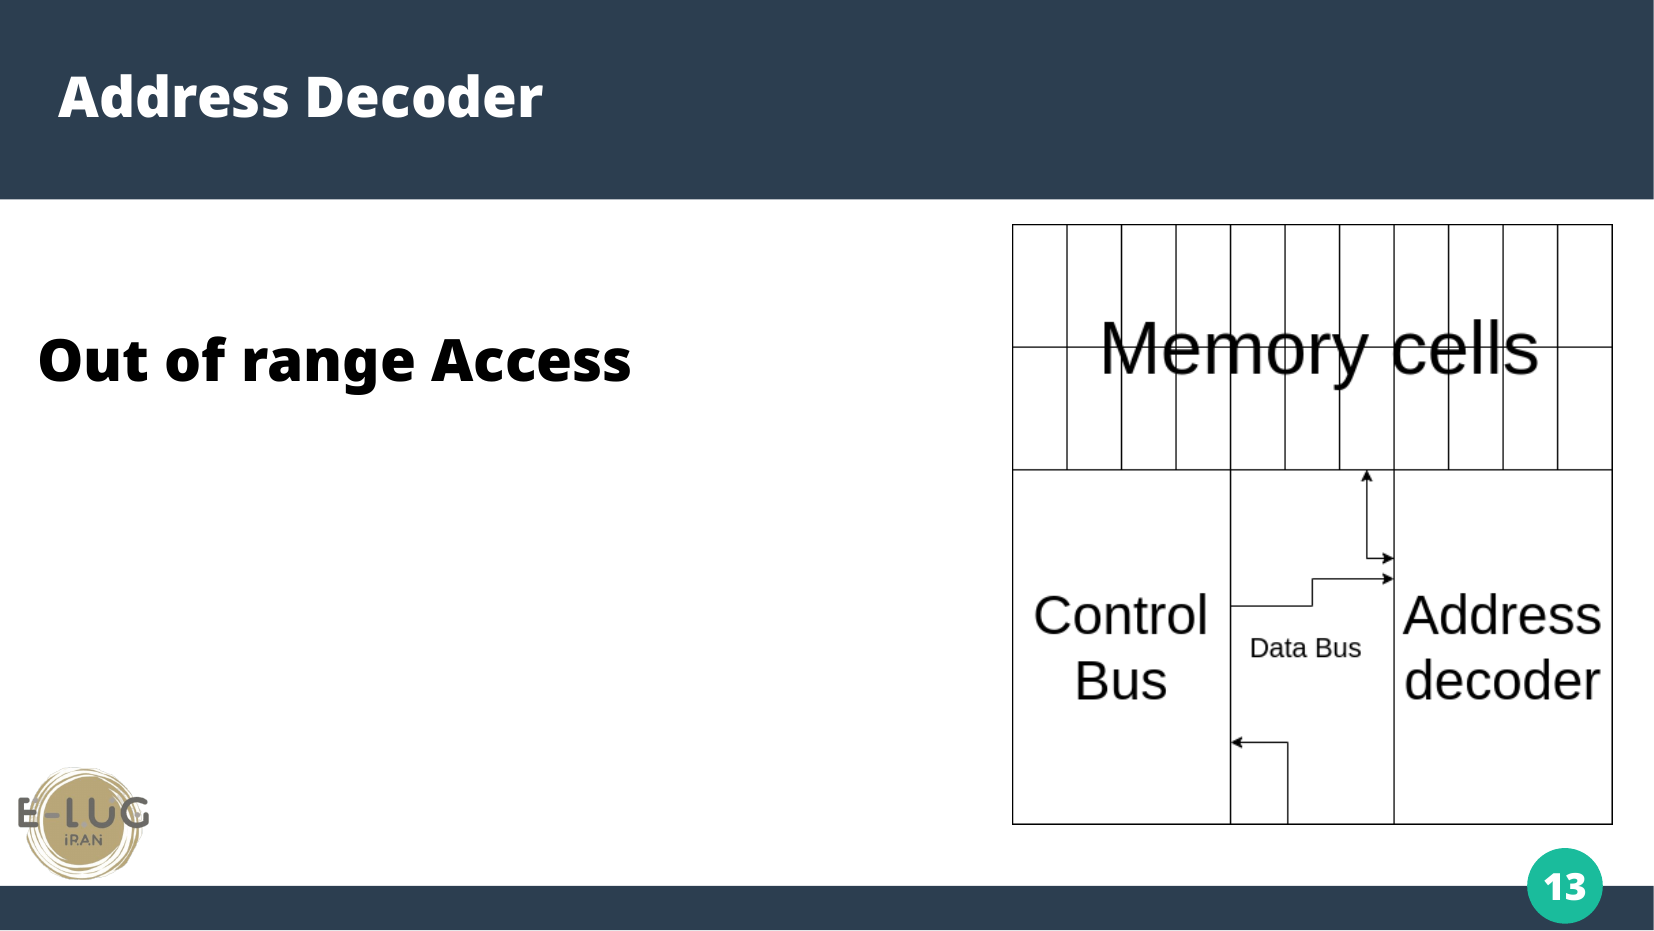

# Address Decoder
Out of range Access